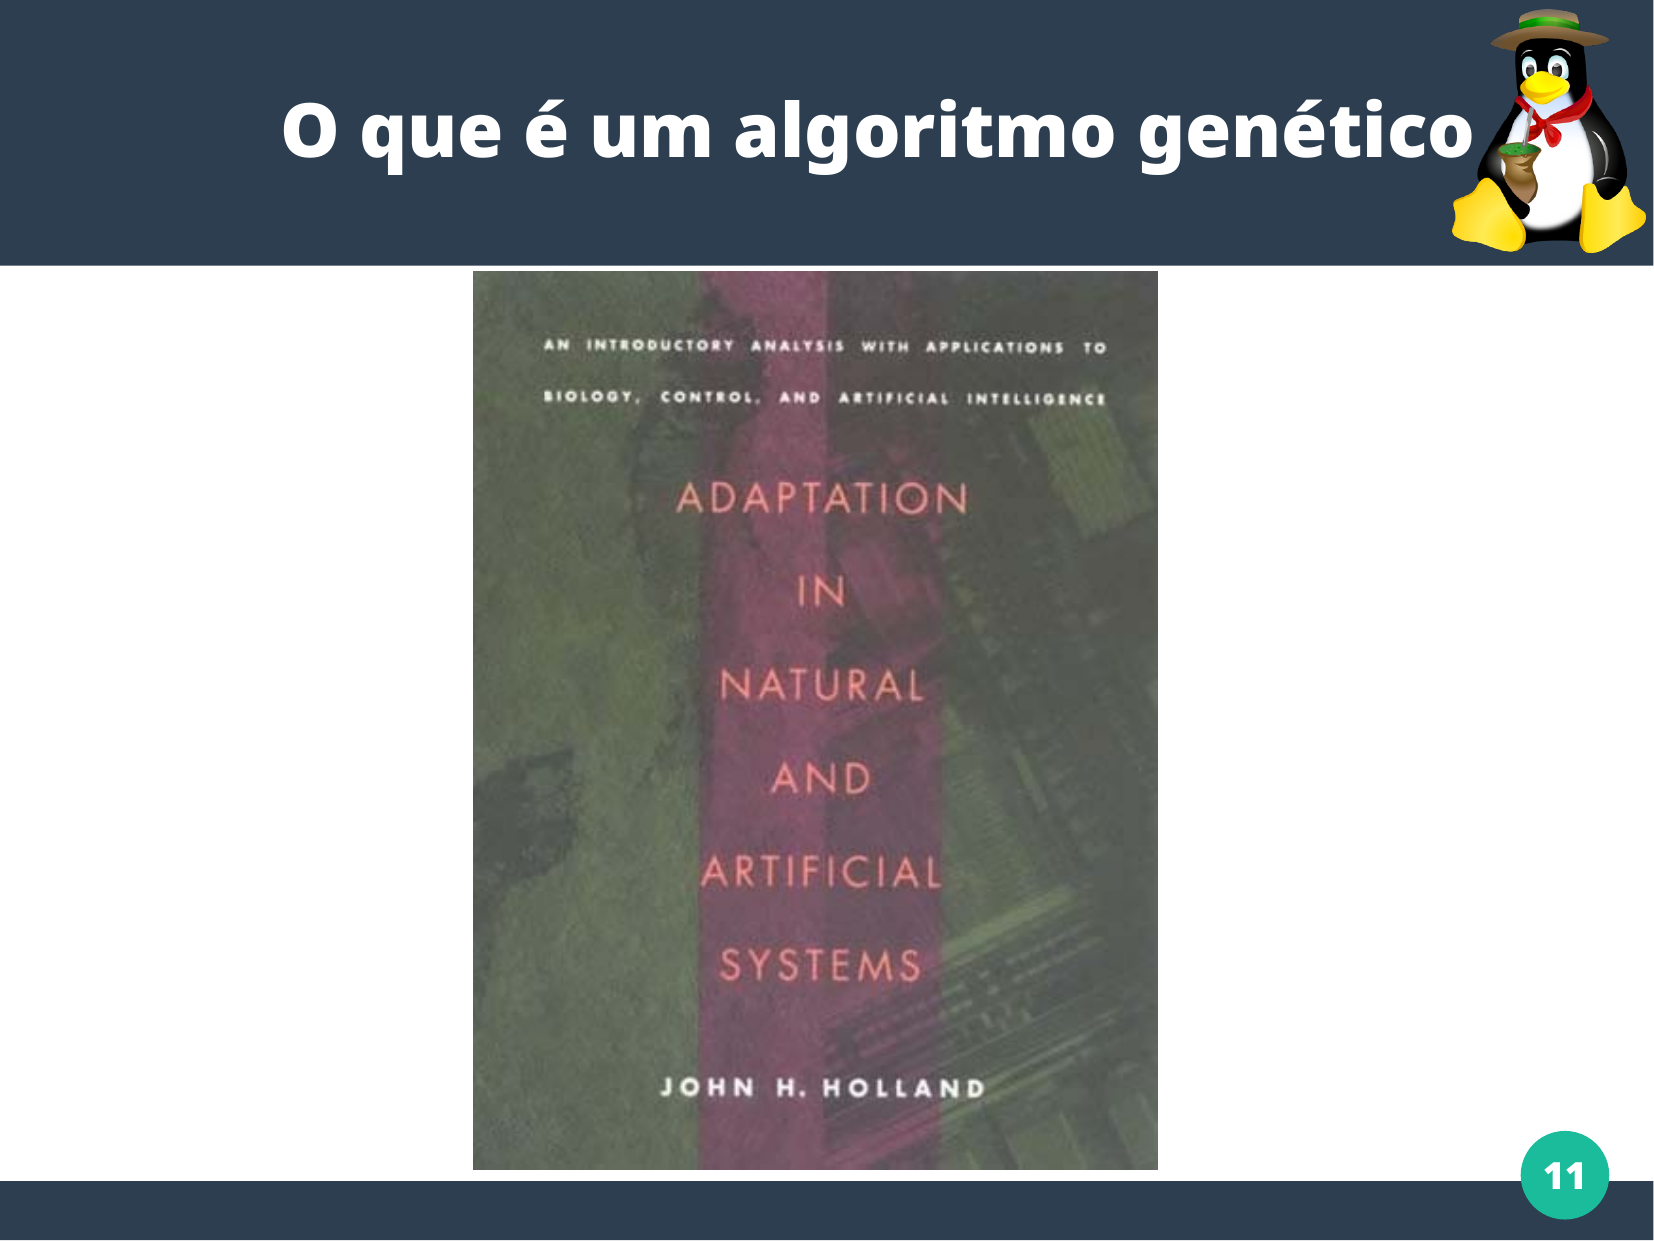

# O que é um algoritmo genético
11